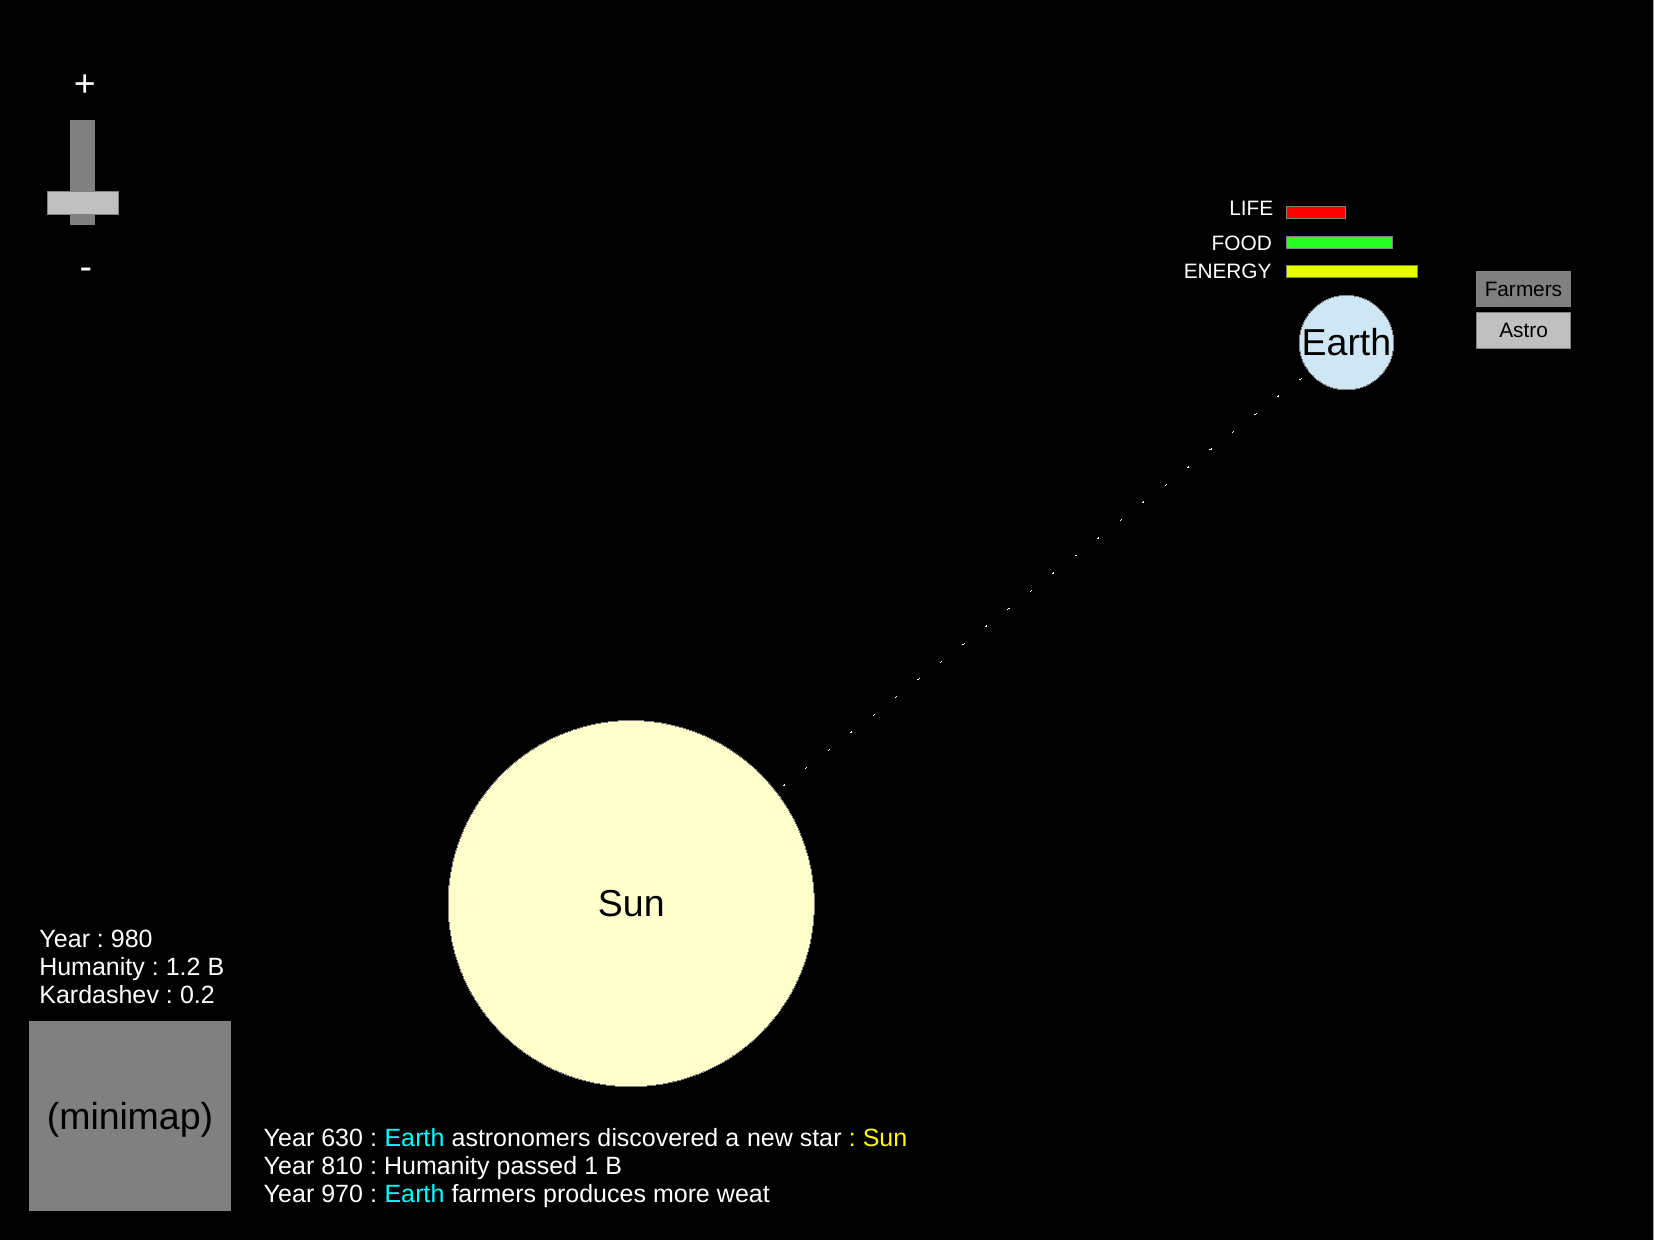

+
LIFE
FOOD
-
ENERGY
Farmers
Earth
Astro
Sun
Year : 980
Humanity : 1.2 B
Kardashev : 0.2
(minimap)
Year 630 : Earth astronomers discovered a new star : Sun
Year 810 : Humanity passed 1 B
Year 970 : Earth farmers produces more weat